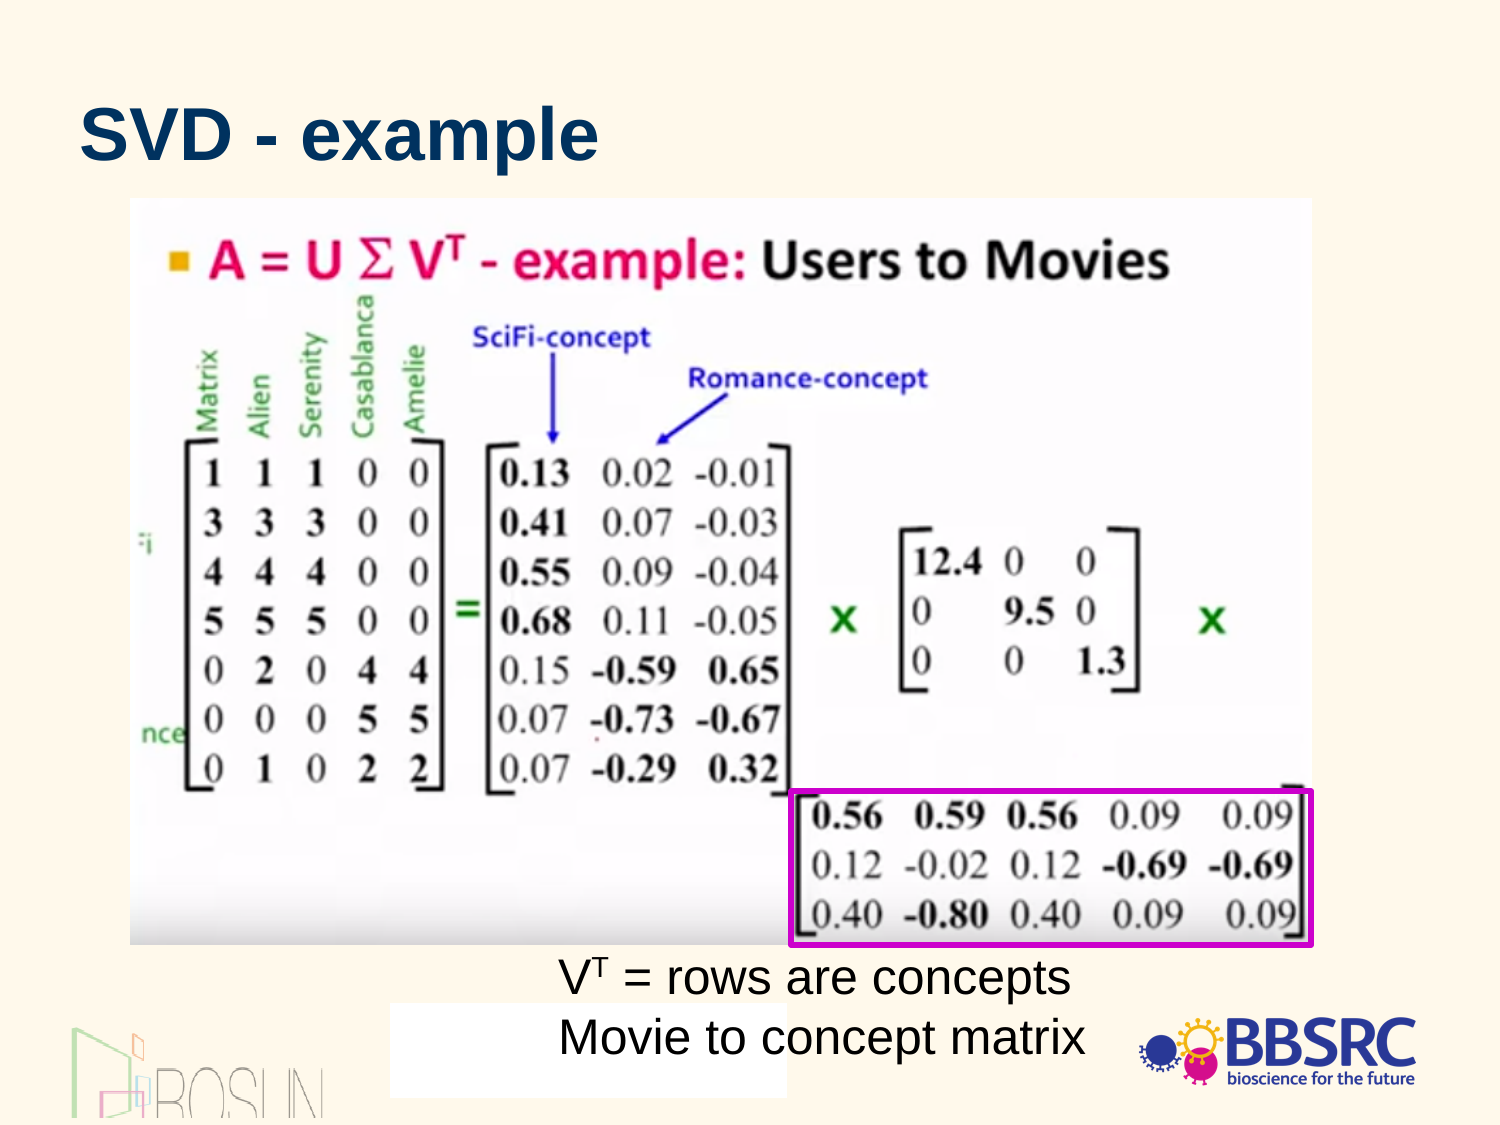

SVD - example
VT = rows are concepts
Movie to concept matrix